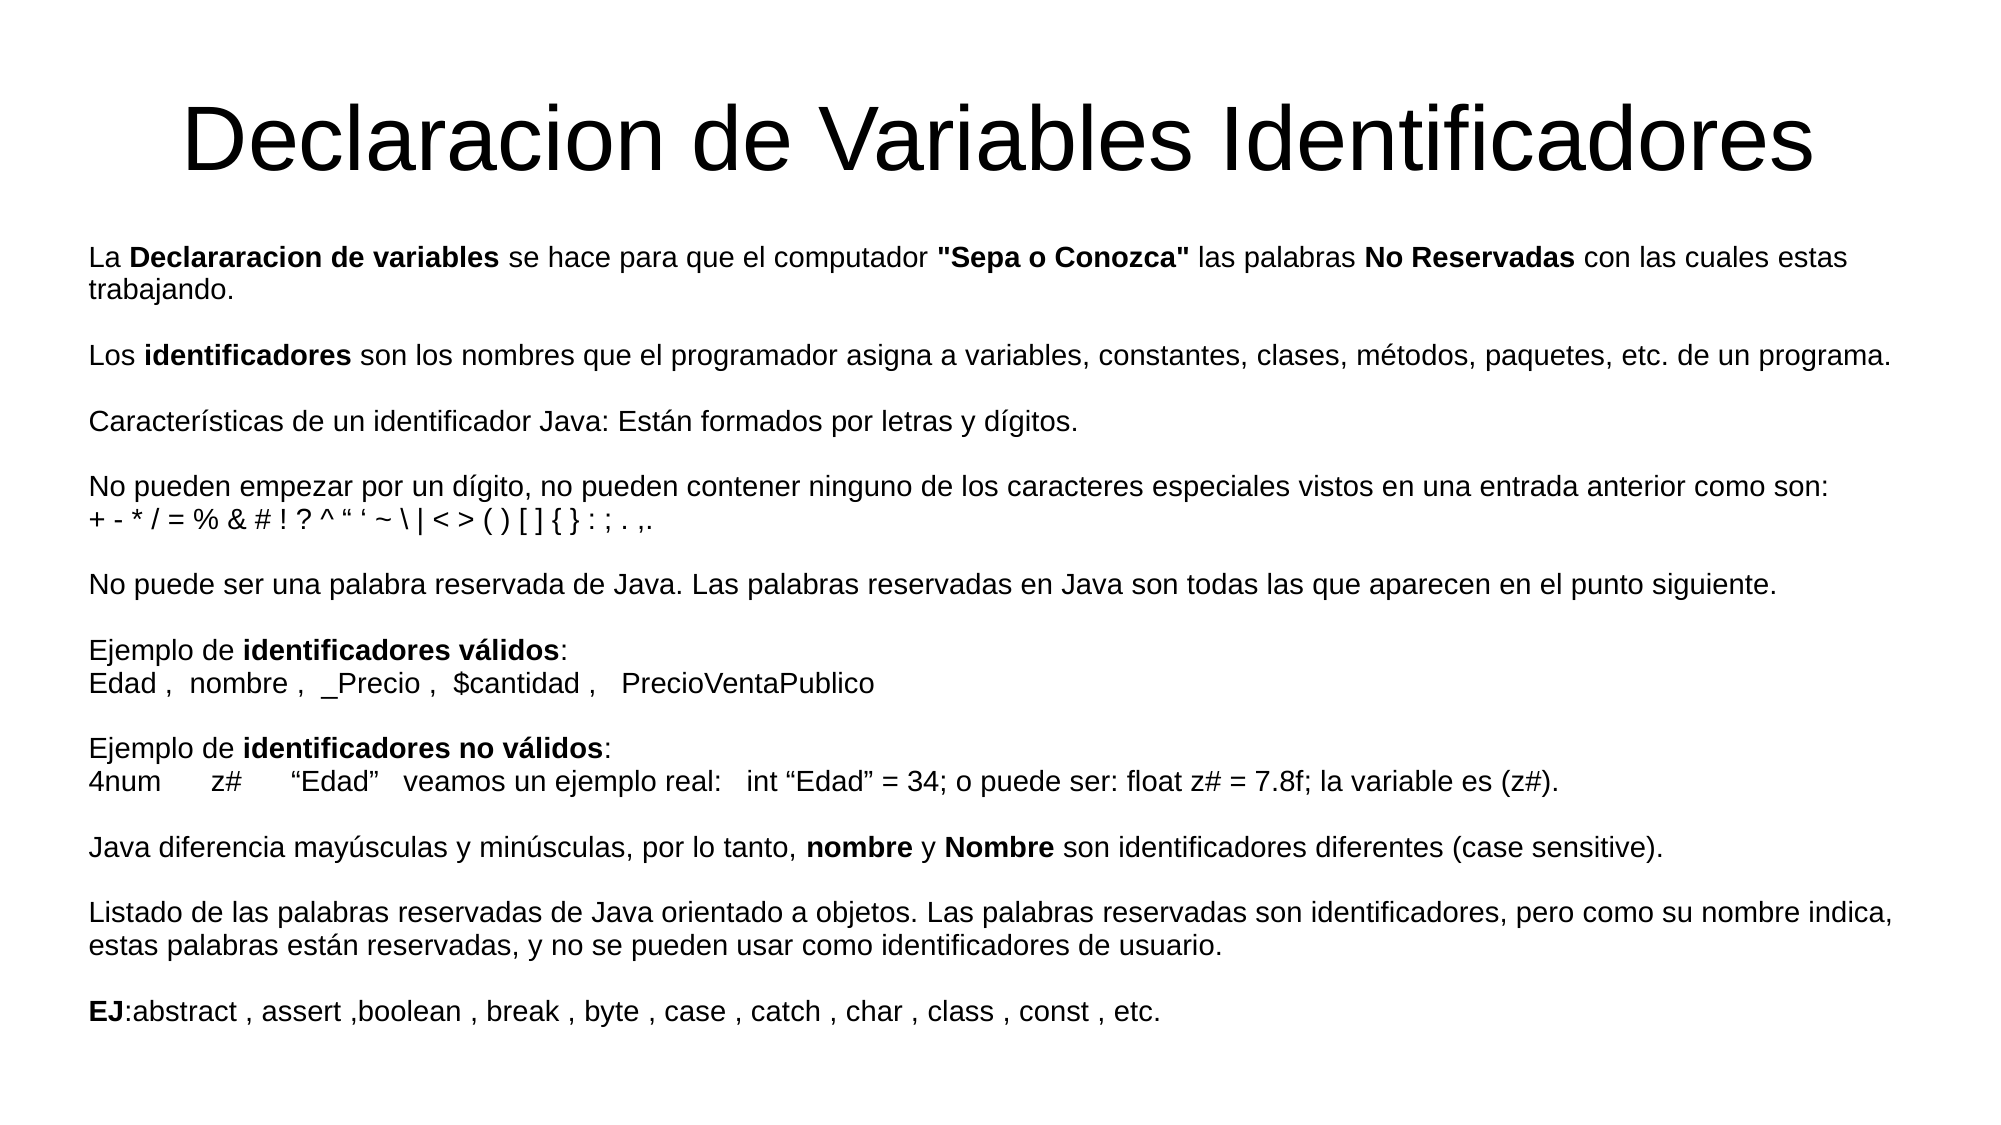

# Declaracion de Variables Identificadores
La Declararacion de variables se hace para que el computador "Sepa o Conozca" las palabras No Reservadas con las cuales estas trabajando.
Los identificadores son los nombres que el programador asigna a variables, constantes, clases, métodos, paquetes, etc. de un programa.
Características de un identificador Java: Están formados por letras y dígitos.
No pueden empezar por un dígito, no pueden contener ninguno de los caracteres especiales vistos en una entrada anterior como son:
+ - * / = % & # ! ? ^ “ ‘ ~ \ | < > ( ) [ ] { } : ; . ,.
No puede ser una palabra reservada de Java. Las palabras reservadas en Java son todas las que aparecen en el punto siguiente.
Ejemplo de identificadores válidos:
Edad , nombre , _Precio , $cantidad , PrecioVentaPublico
Ejemplo de identificadores no válidos:
4num z# “Edad” veamos un ejemplo real: int “Edad” = 34; o puede ser: float z# = 7.8f; la variable es (z#).
Java diferencia mayúsculas y minúsculas, por lo tanto, nombre y Nombre son identificadores diferentes (case sensitive).
Listado de las palabras reservadas de Java orientado a objetos. Las palabras reservadas son identificadores, pero como su nombre indica, estas palabras están reservadas, y no se pueden usar como identificadores de usuario.
EJ:abstract , assert ,boolean , break , byte , case , catch , char , class , const , etc.